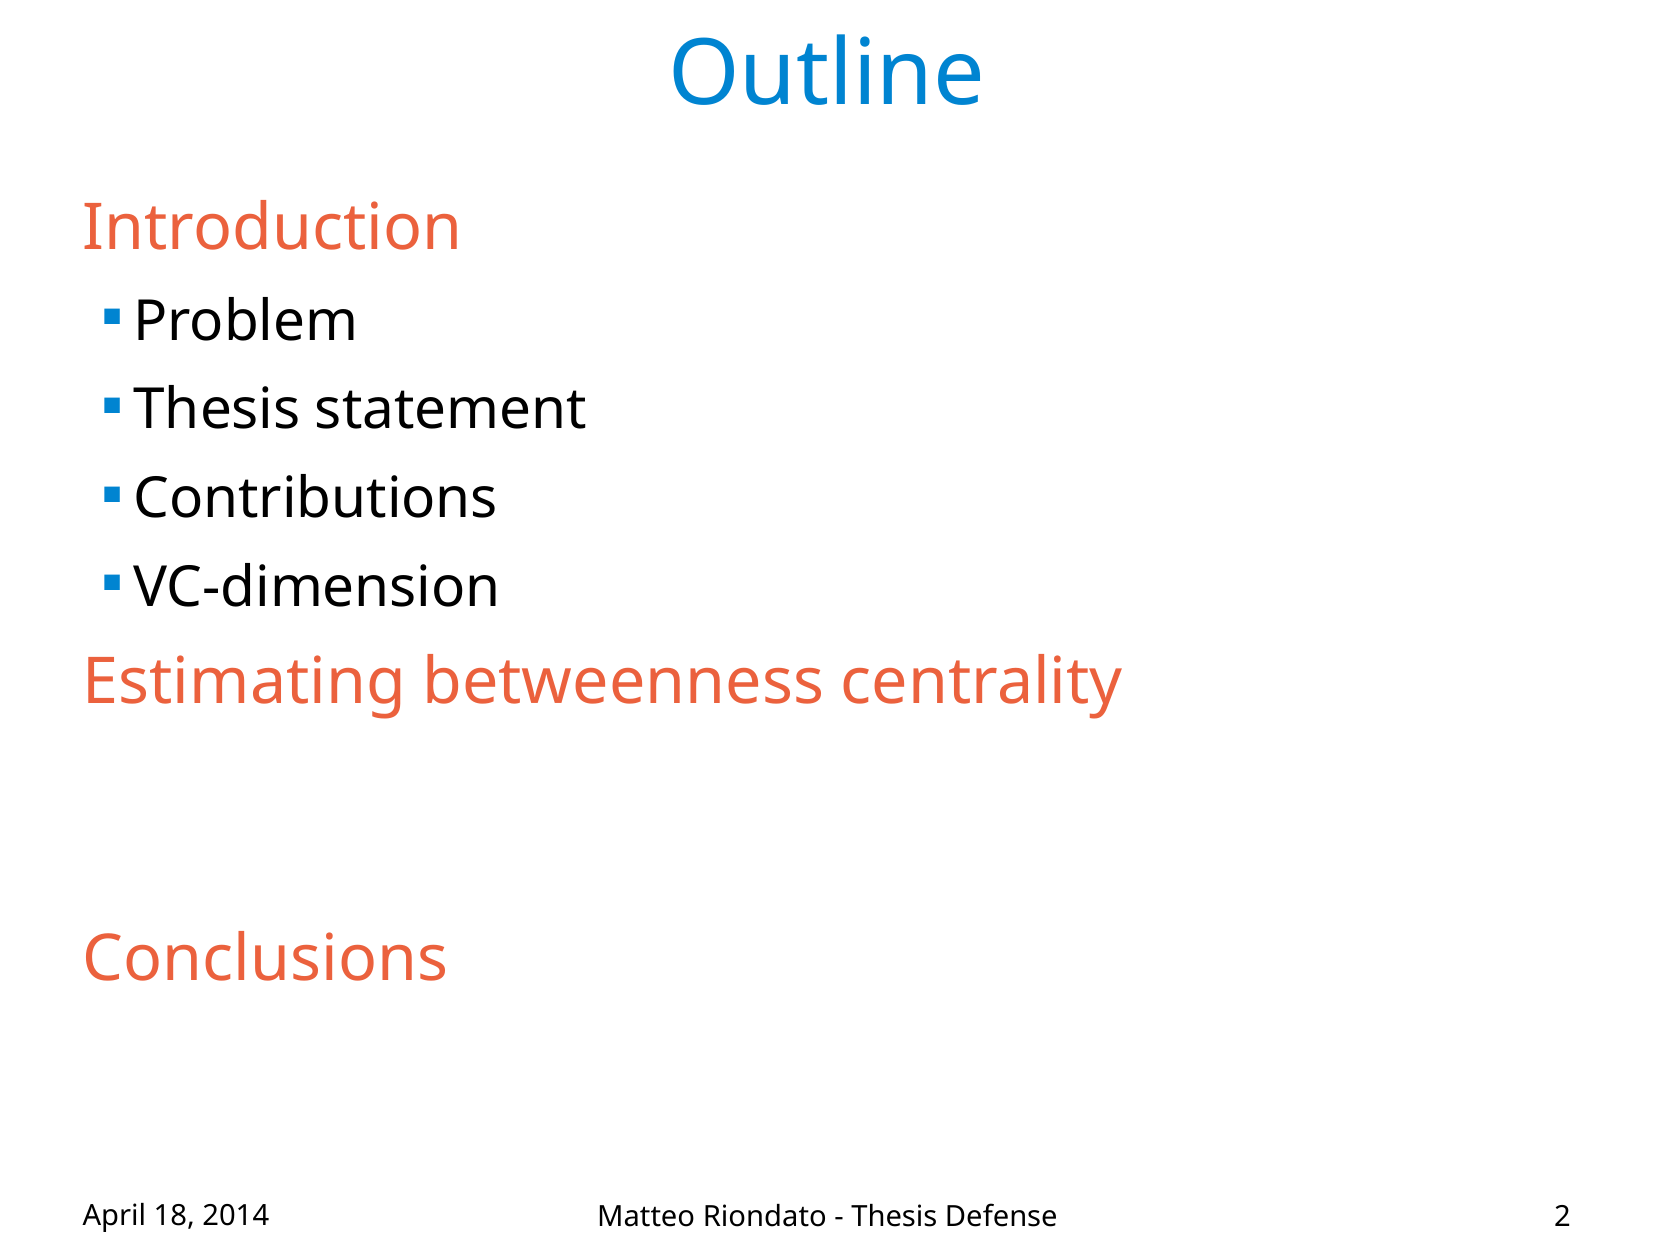

# Outline
Introduction
Problem
Thesis statement
Contributions
VC-dimension
Estimating betweenness centrality
Conclusions
April 18, 2014
Matteo Riondato - Thesis Defense
2